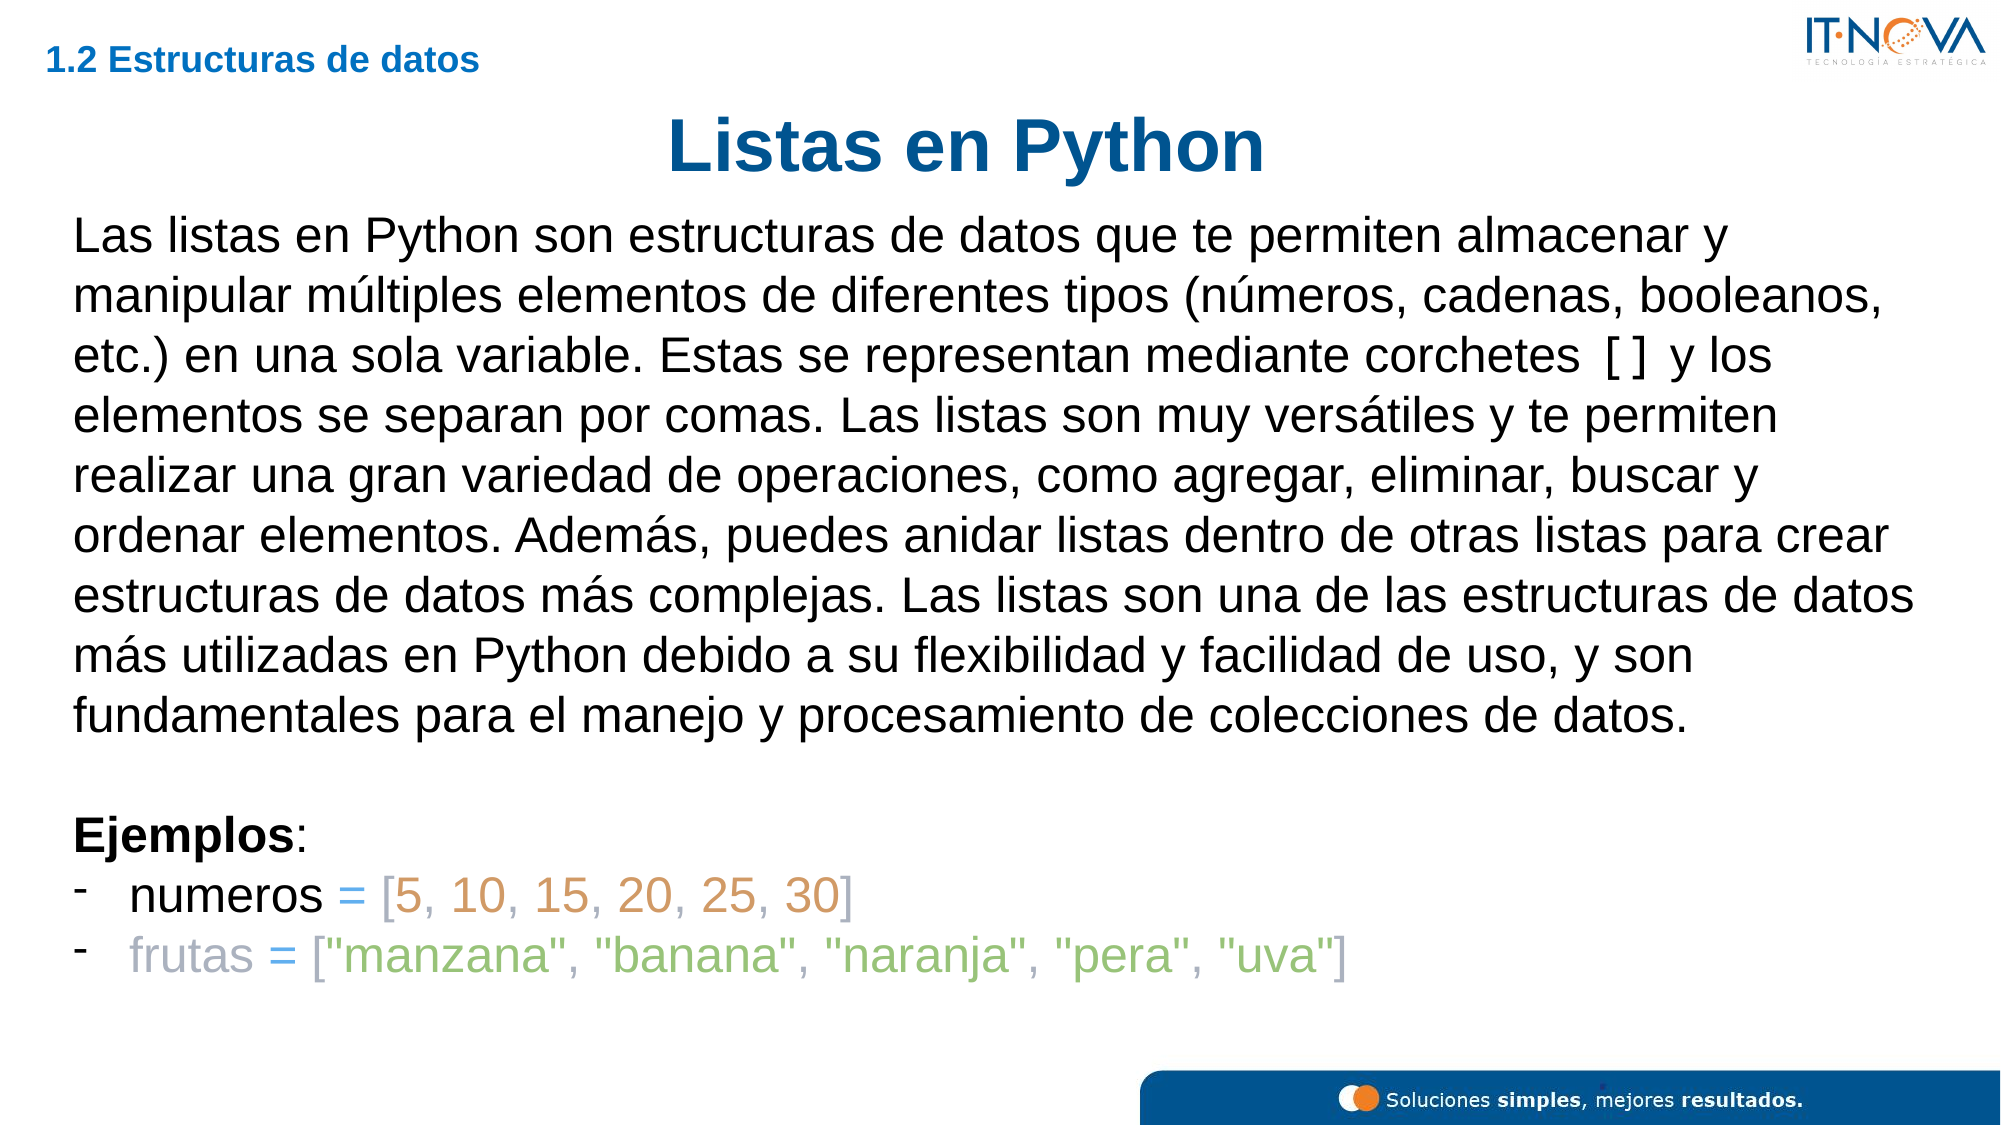

1.2 Estructuras de datos
Listas en Python
Las listas en Python son estructuras de datos que te permiten almacenar y manipular múltiples elementos de diferentes tipos (números, cadenas, booleanos, etc.) en una sola variable. Estas se representan mediante corchetes [] y los elementos se separan por comas. Las listas son muy versátiles y te permiten realizar una gran variedad de operaciones, como agregar, eliminar, buscar y ordenar elementos. Además, puedes anidar listas dentro de otras listas para crear estructuras de datos más complejas. Las listas son una de las estructuras de datos más utilizadas en Python debido a su flexibilidad y facilidad de uso, y son fundamentales para el manejo y procesamiento de colecciones de datos.
Ejemplos:
numeros = [5, 10, 15, 20, 25, 30]
frutas = ["manzana", "banana", "naranja", "pera", "uva"]